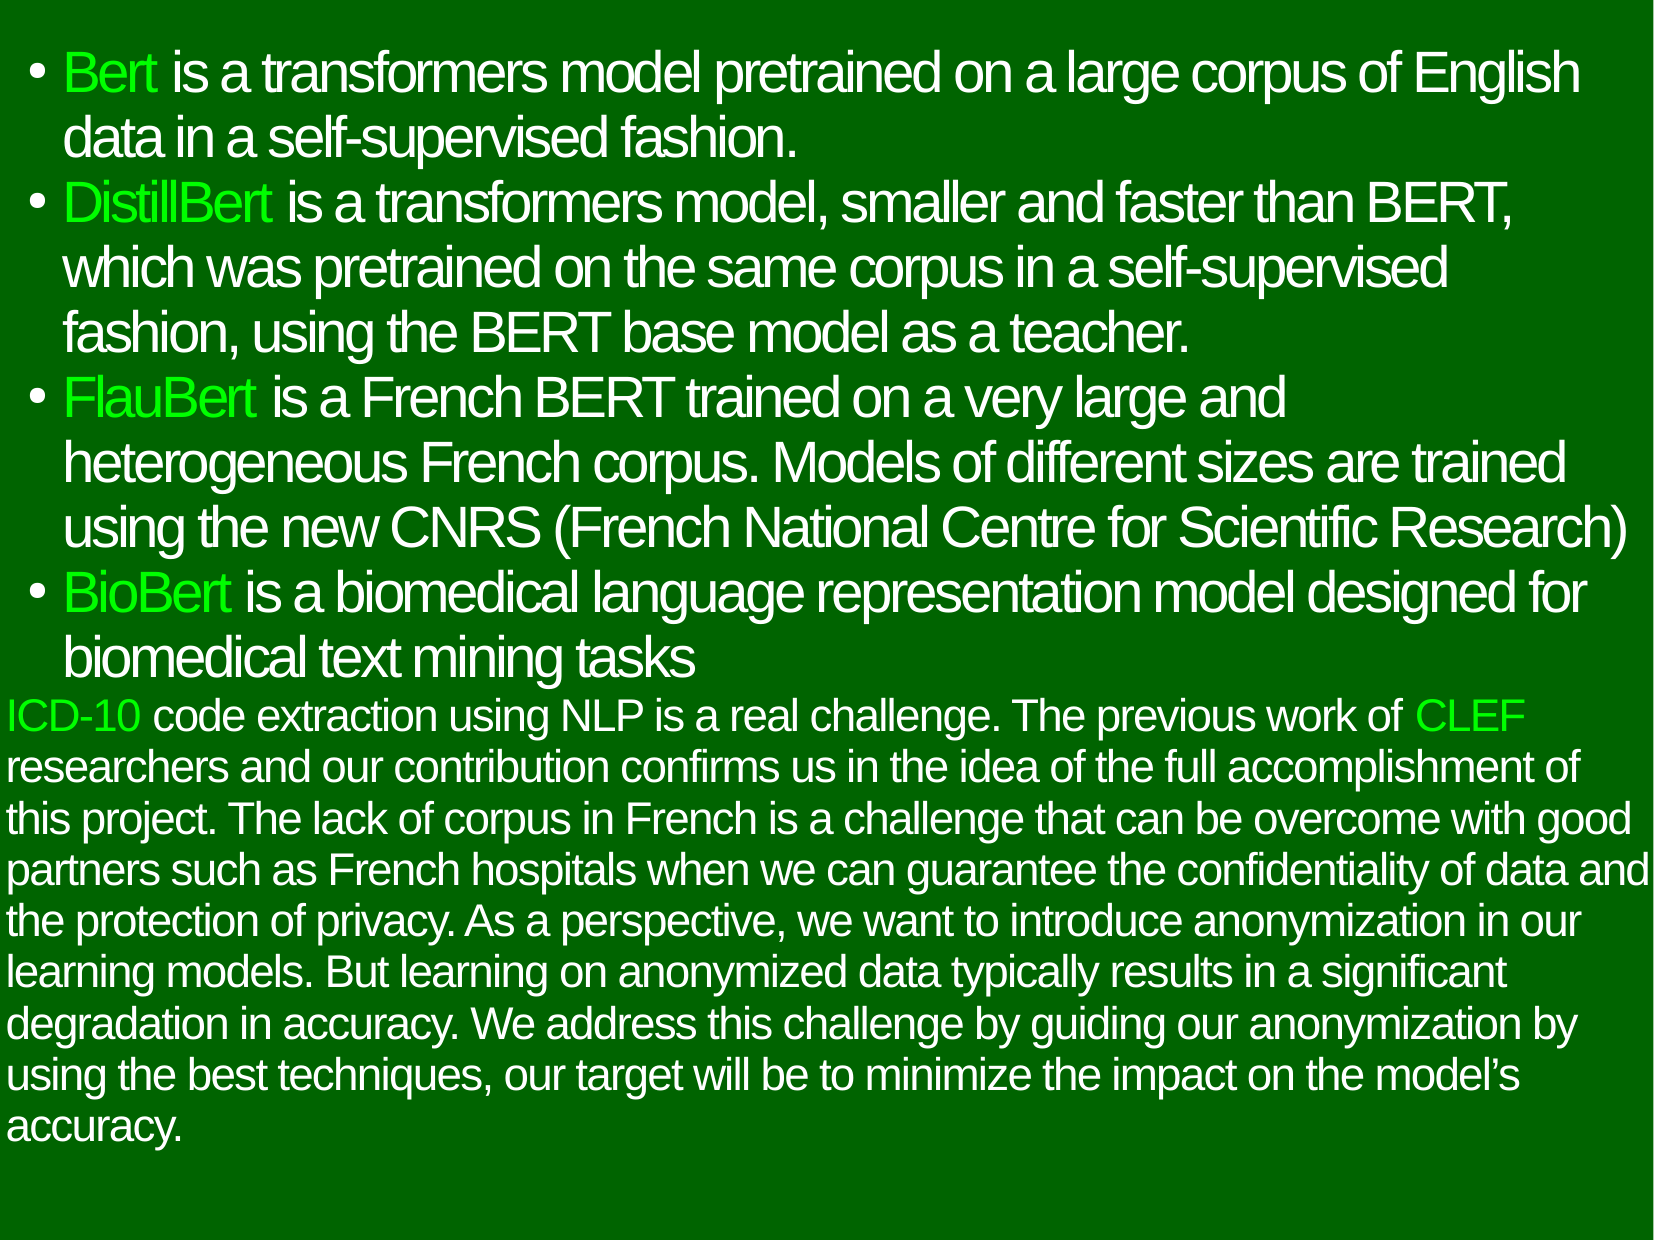

Bert is a transformers model pretrained on a large corpus of English data in a self-supervised fashion.
DistillBert is a transformers model, smaller and faster than BERT, which was pretrained on the same corpus in a self-supervised fashion, using the BERT base model as a teacher.
FlauBert is a French BERT trained on a very large and heterogeneous French corpus. Models of different sizes are trained using the new CNRS (French National Centre for Scientific Research)
BioBert is a biomedical language representation model designed for biomedical text mining tasks
ICD-10 code extraction using NLP is a real challenge. The previous work of CLEF researchers and our contribution confirms us in the idea of the full accomplishment of this project. The lack of corpus in French is a challenge that can be overcome with good partners such as French hospitals when we can guarantee the confidentiality of data and the protection of privacy. As a perspective, we want to introduce anonymization in our learning models. But learning on anonymized data typically results in a significant degradation in accuracy. We address this challenge by guiding our anonymization by using the best techniques, our target will be to minimize the impact on the model’s accuracy.